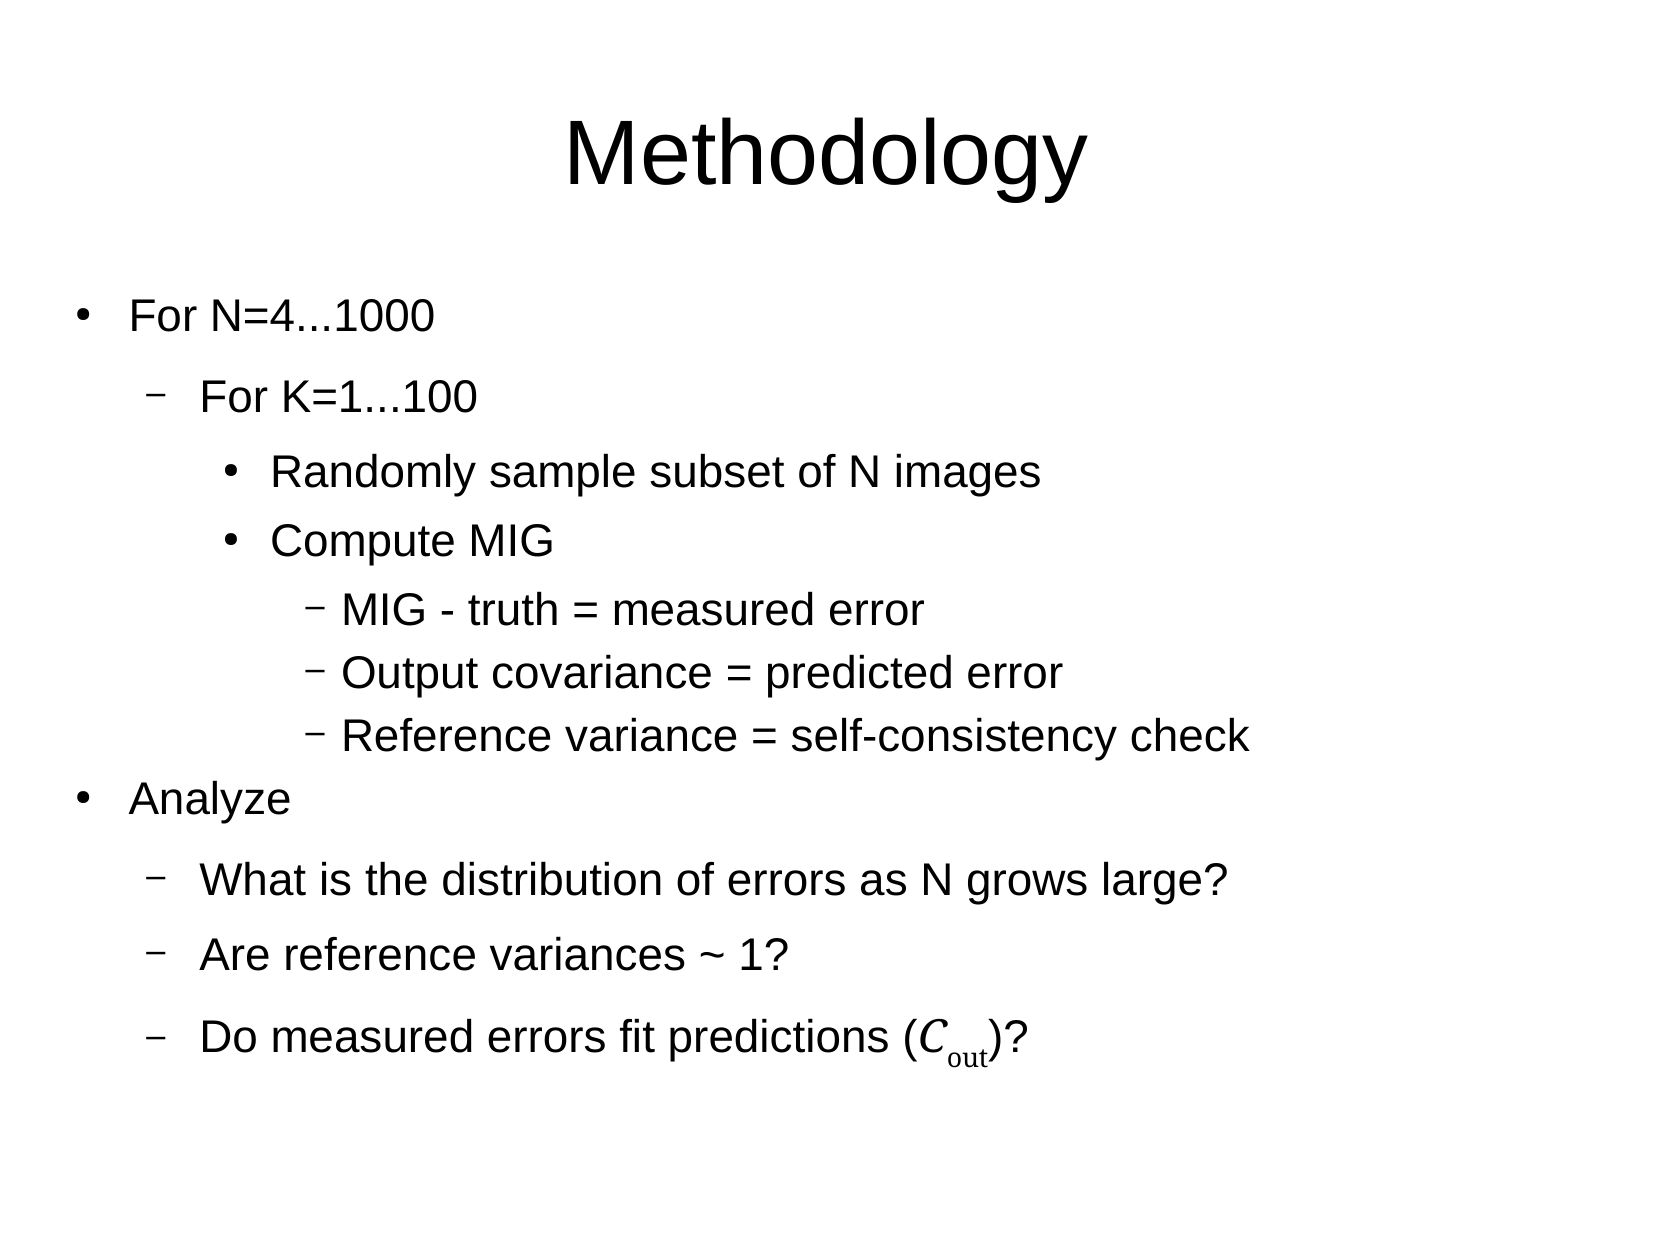

# Methodology
For N=4...1000
For K=1...100
Randomly sample subset of N images
Compute MIG
MIG - truth = measured error
Output covariance = predicted error
Reference variance = self-consistency check
Analyze
What is the distribution of errors as N grows large?
Are reference variances ~ 1?
Do measured errors fit predictions (Cout)?